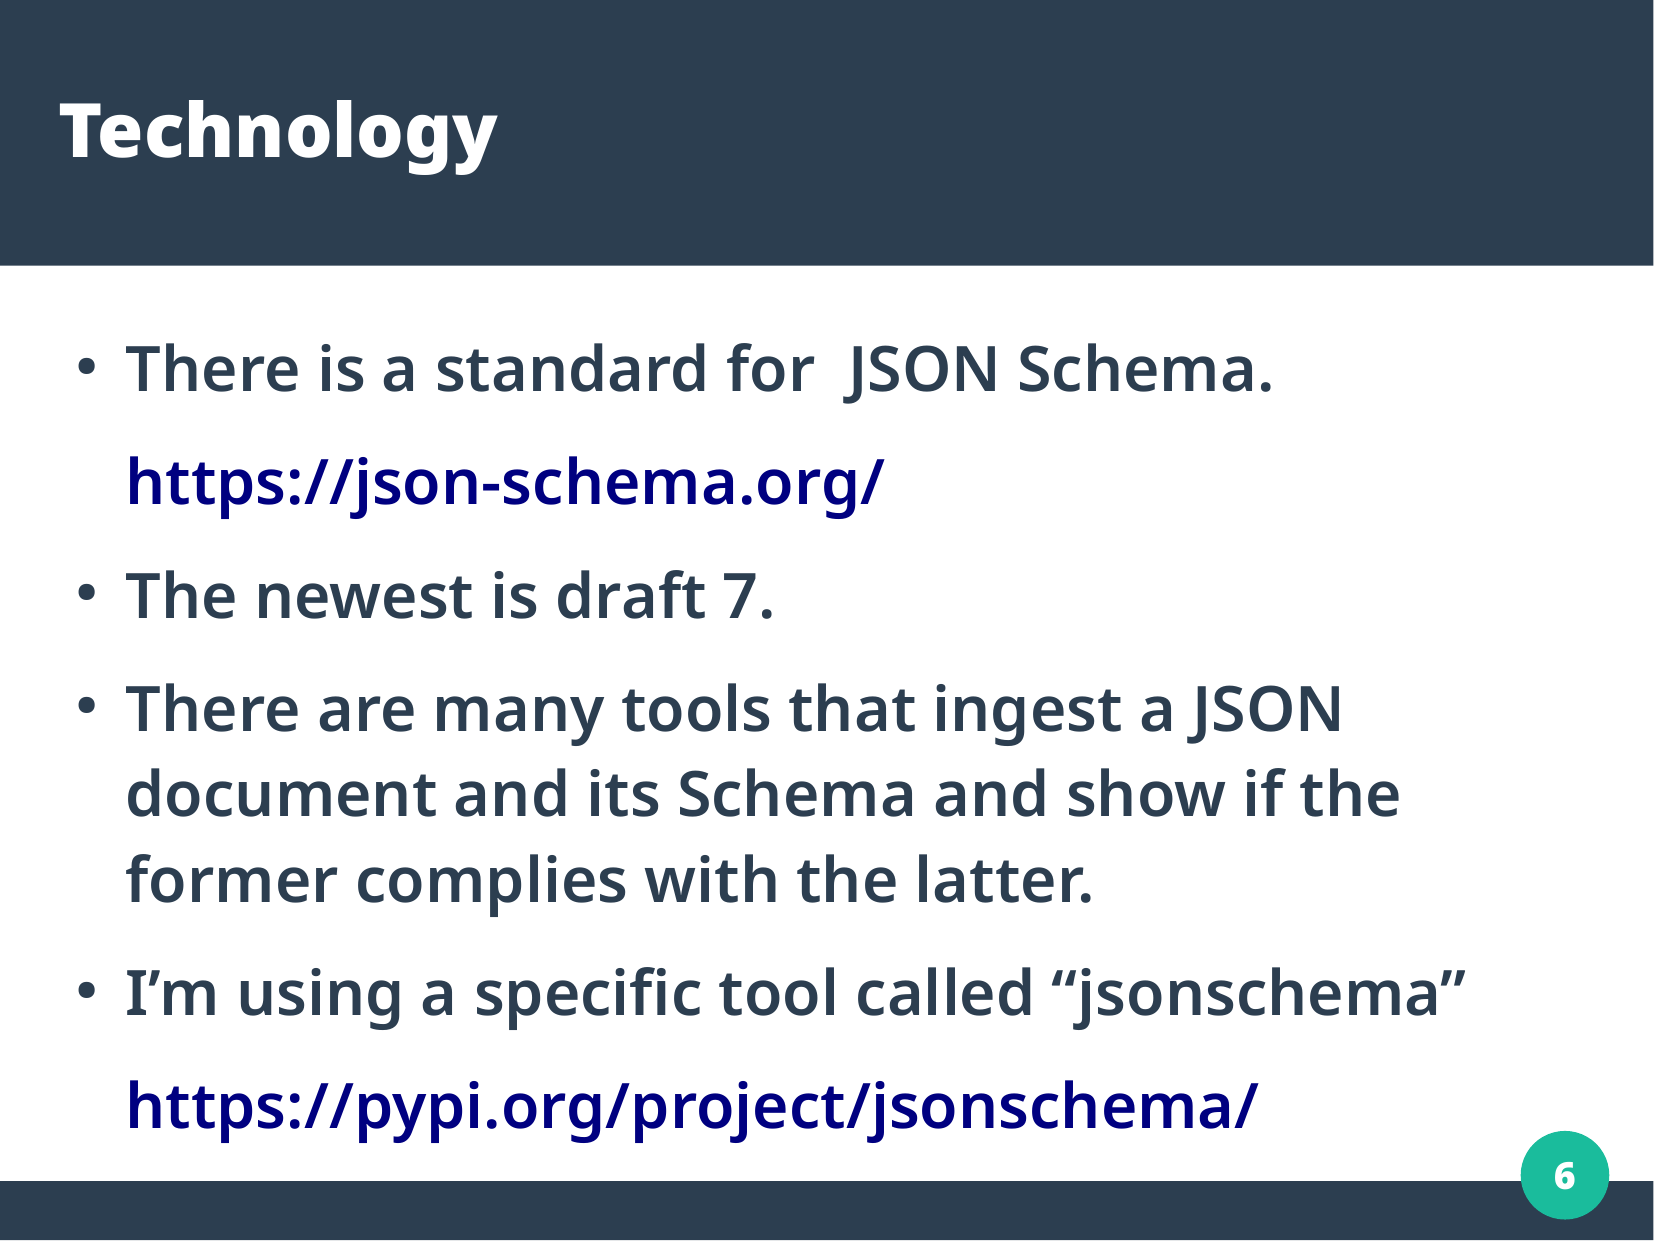

# Technology
There is a standard for JSON Schema.
https://json-schema.org/
The newest is draft 7.
There are many tools that ingest a JSON document and its Schema and show if the former complies with the latter.
I’m using a specific tool called “jsonschema”
https://pypi.org/project/jsonschema/
6